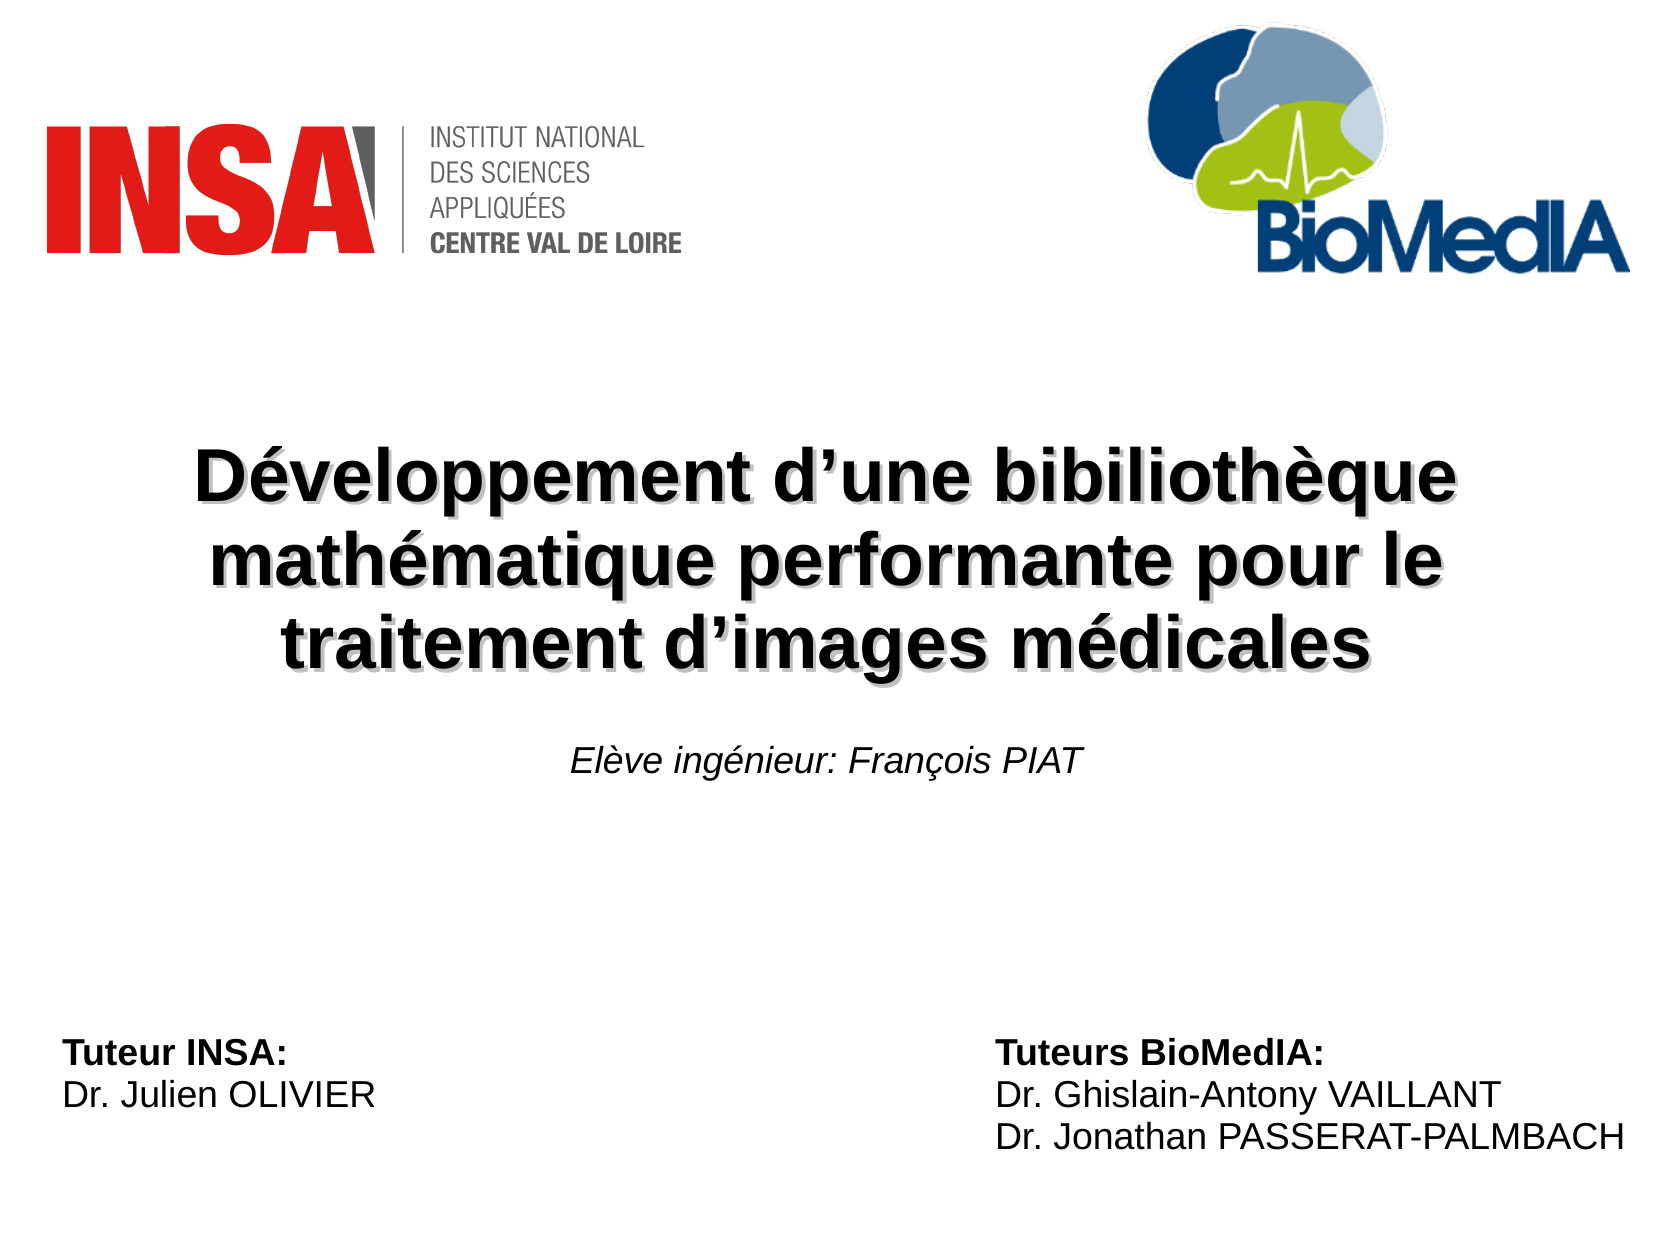

# Développement d’une bibiliothèque mathématique performante pour le traitement d’images médicales
Elève ingénieur: François PIAT
Tuteurs BioMedIA:
Dr. Ghislain-Antony VAILLANT
Dr. Jonathan PASSERAT-PALMBACH
Tuteur INSA:
Dr. Julien OLIVIER